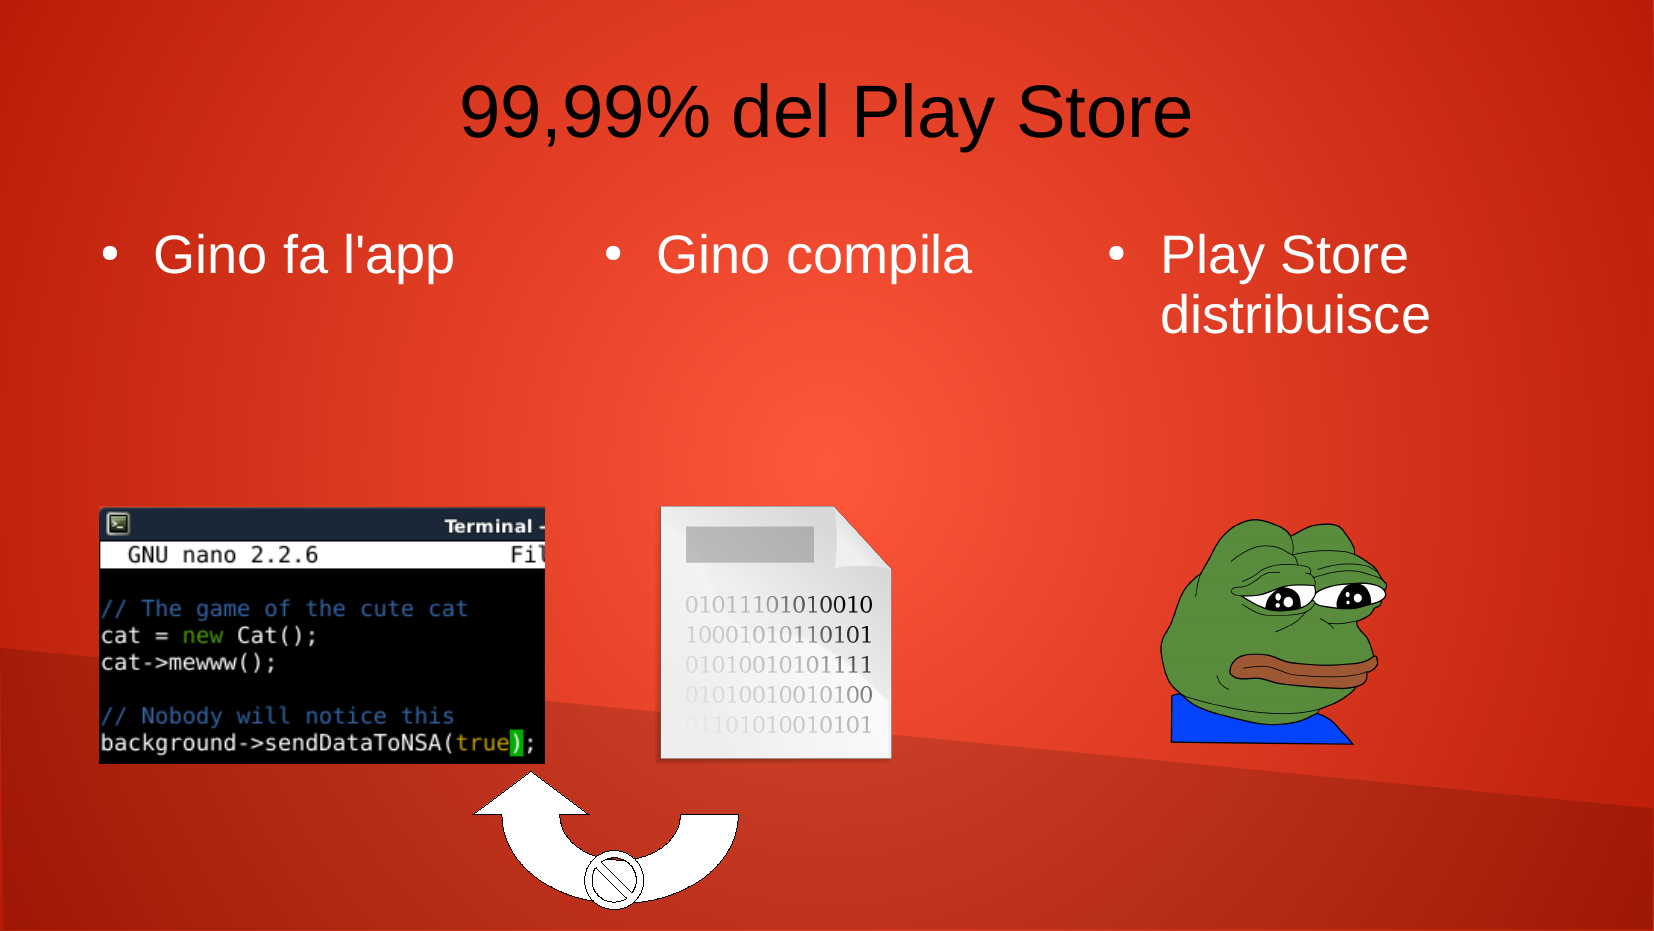

# 99,99% del Play Store
Gino fa l'app
Gino compila
Play Store distribuisce